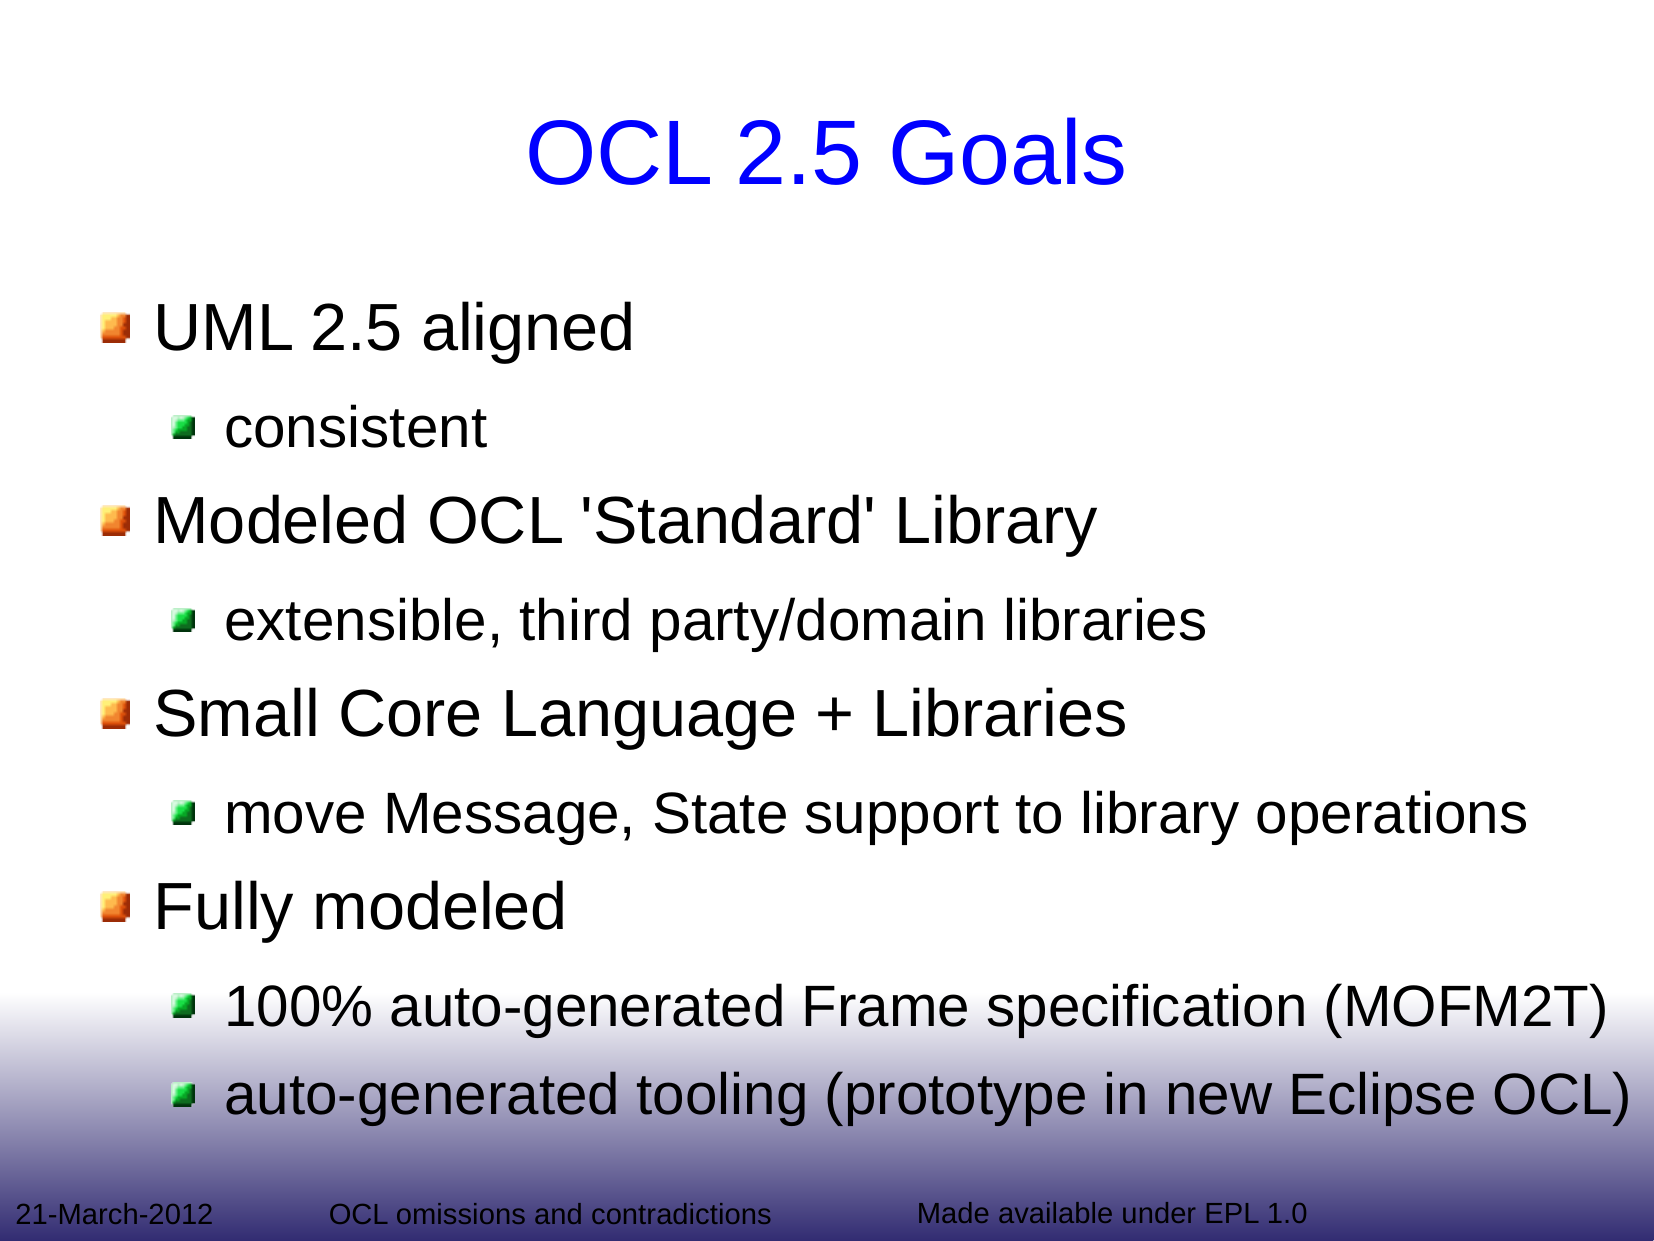

# OCL 2.5 Goals
UML 2.5 aligned
consistent
Modeled OCL 'Standard' Library
extensible, third party/domain libraries
Small Core Language + Libraries
move Message, State support to library operations
Fully modeled
100% auto-generated Frame specification (MOFM2T)
auto-generated tooling (prototype in new Eclipse OCL)
21-March-2012
OCL omissions and contradictions